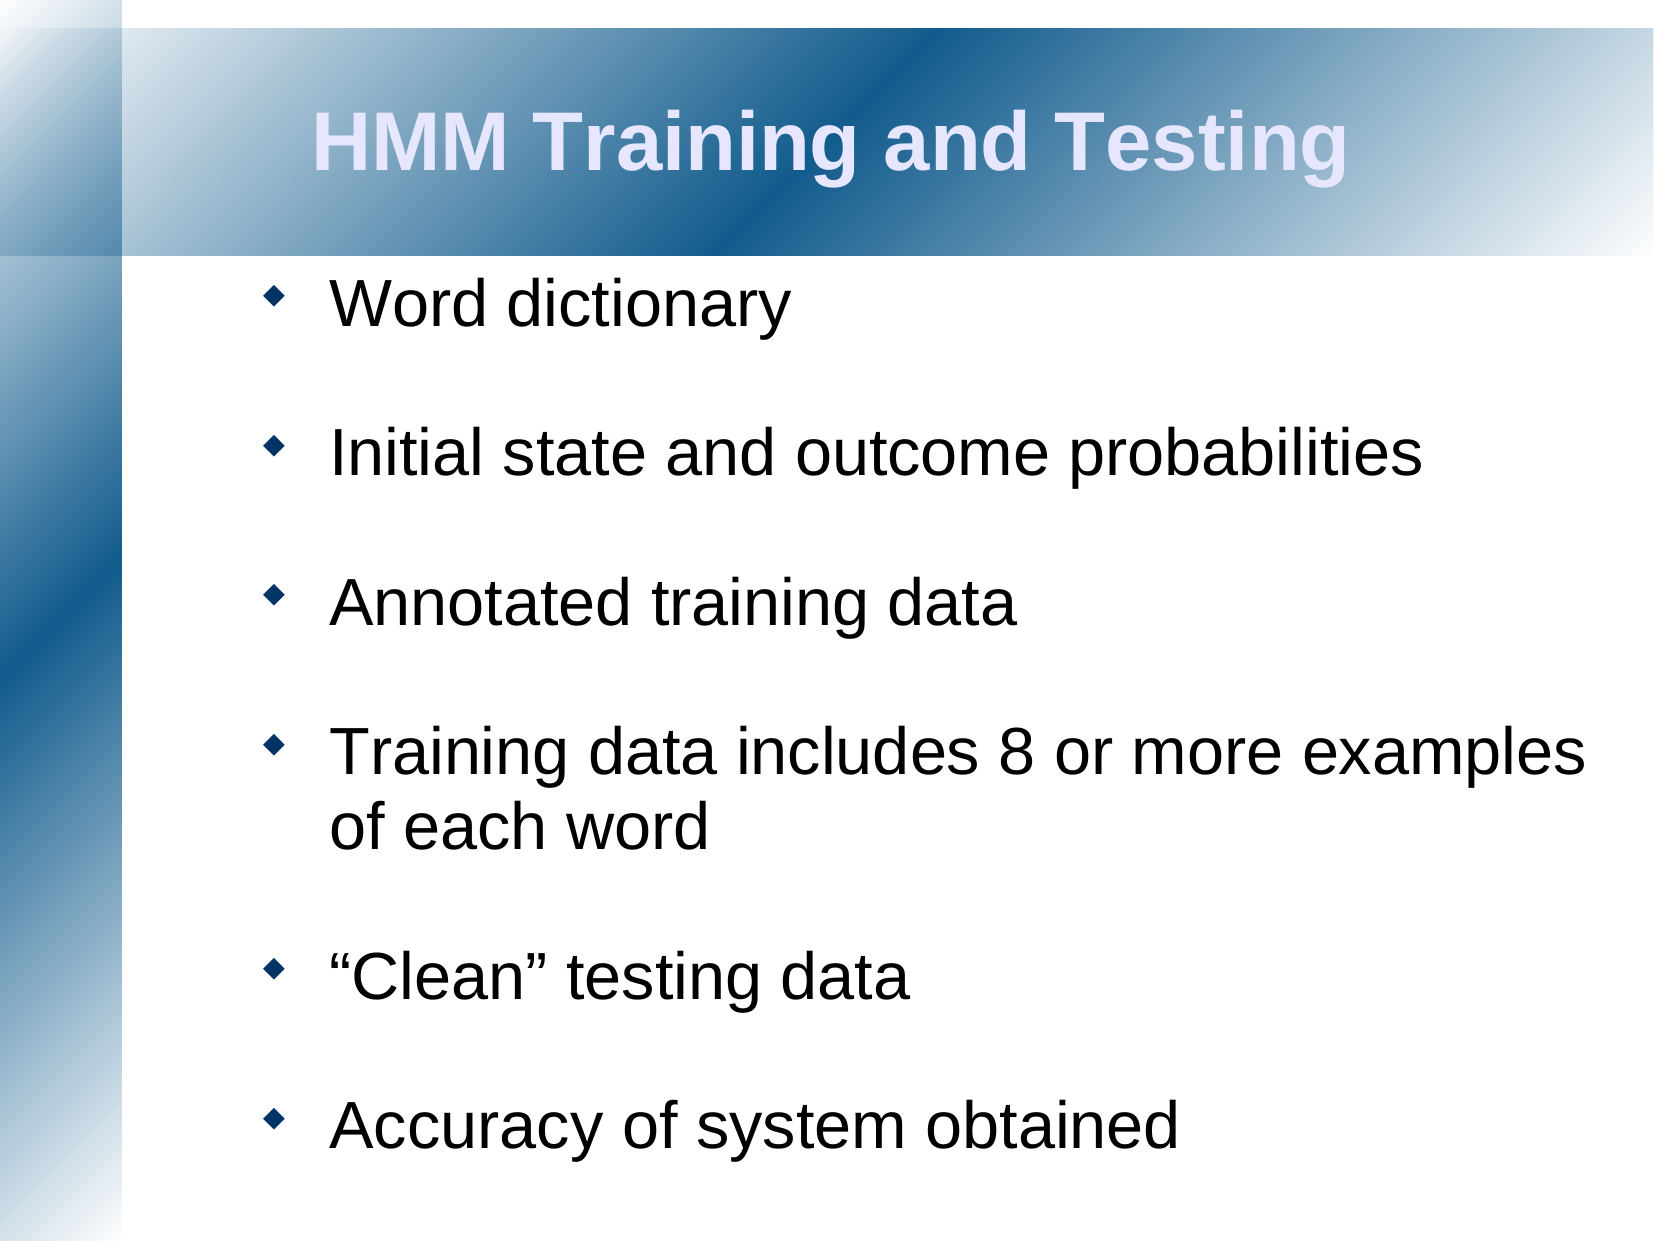

# HMM Training and Testing
Word dictionary
Initial state and outcome probabilities
Annotated training data
Training data includes 8 or more examples of each word
“Clean” testing data
Accuracy of system obtained